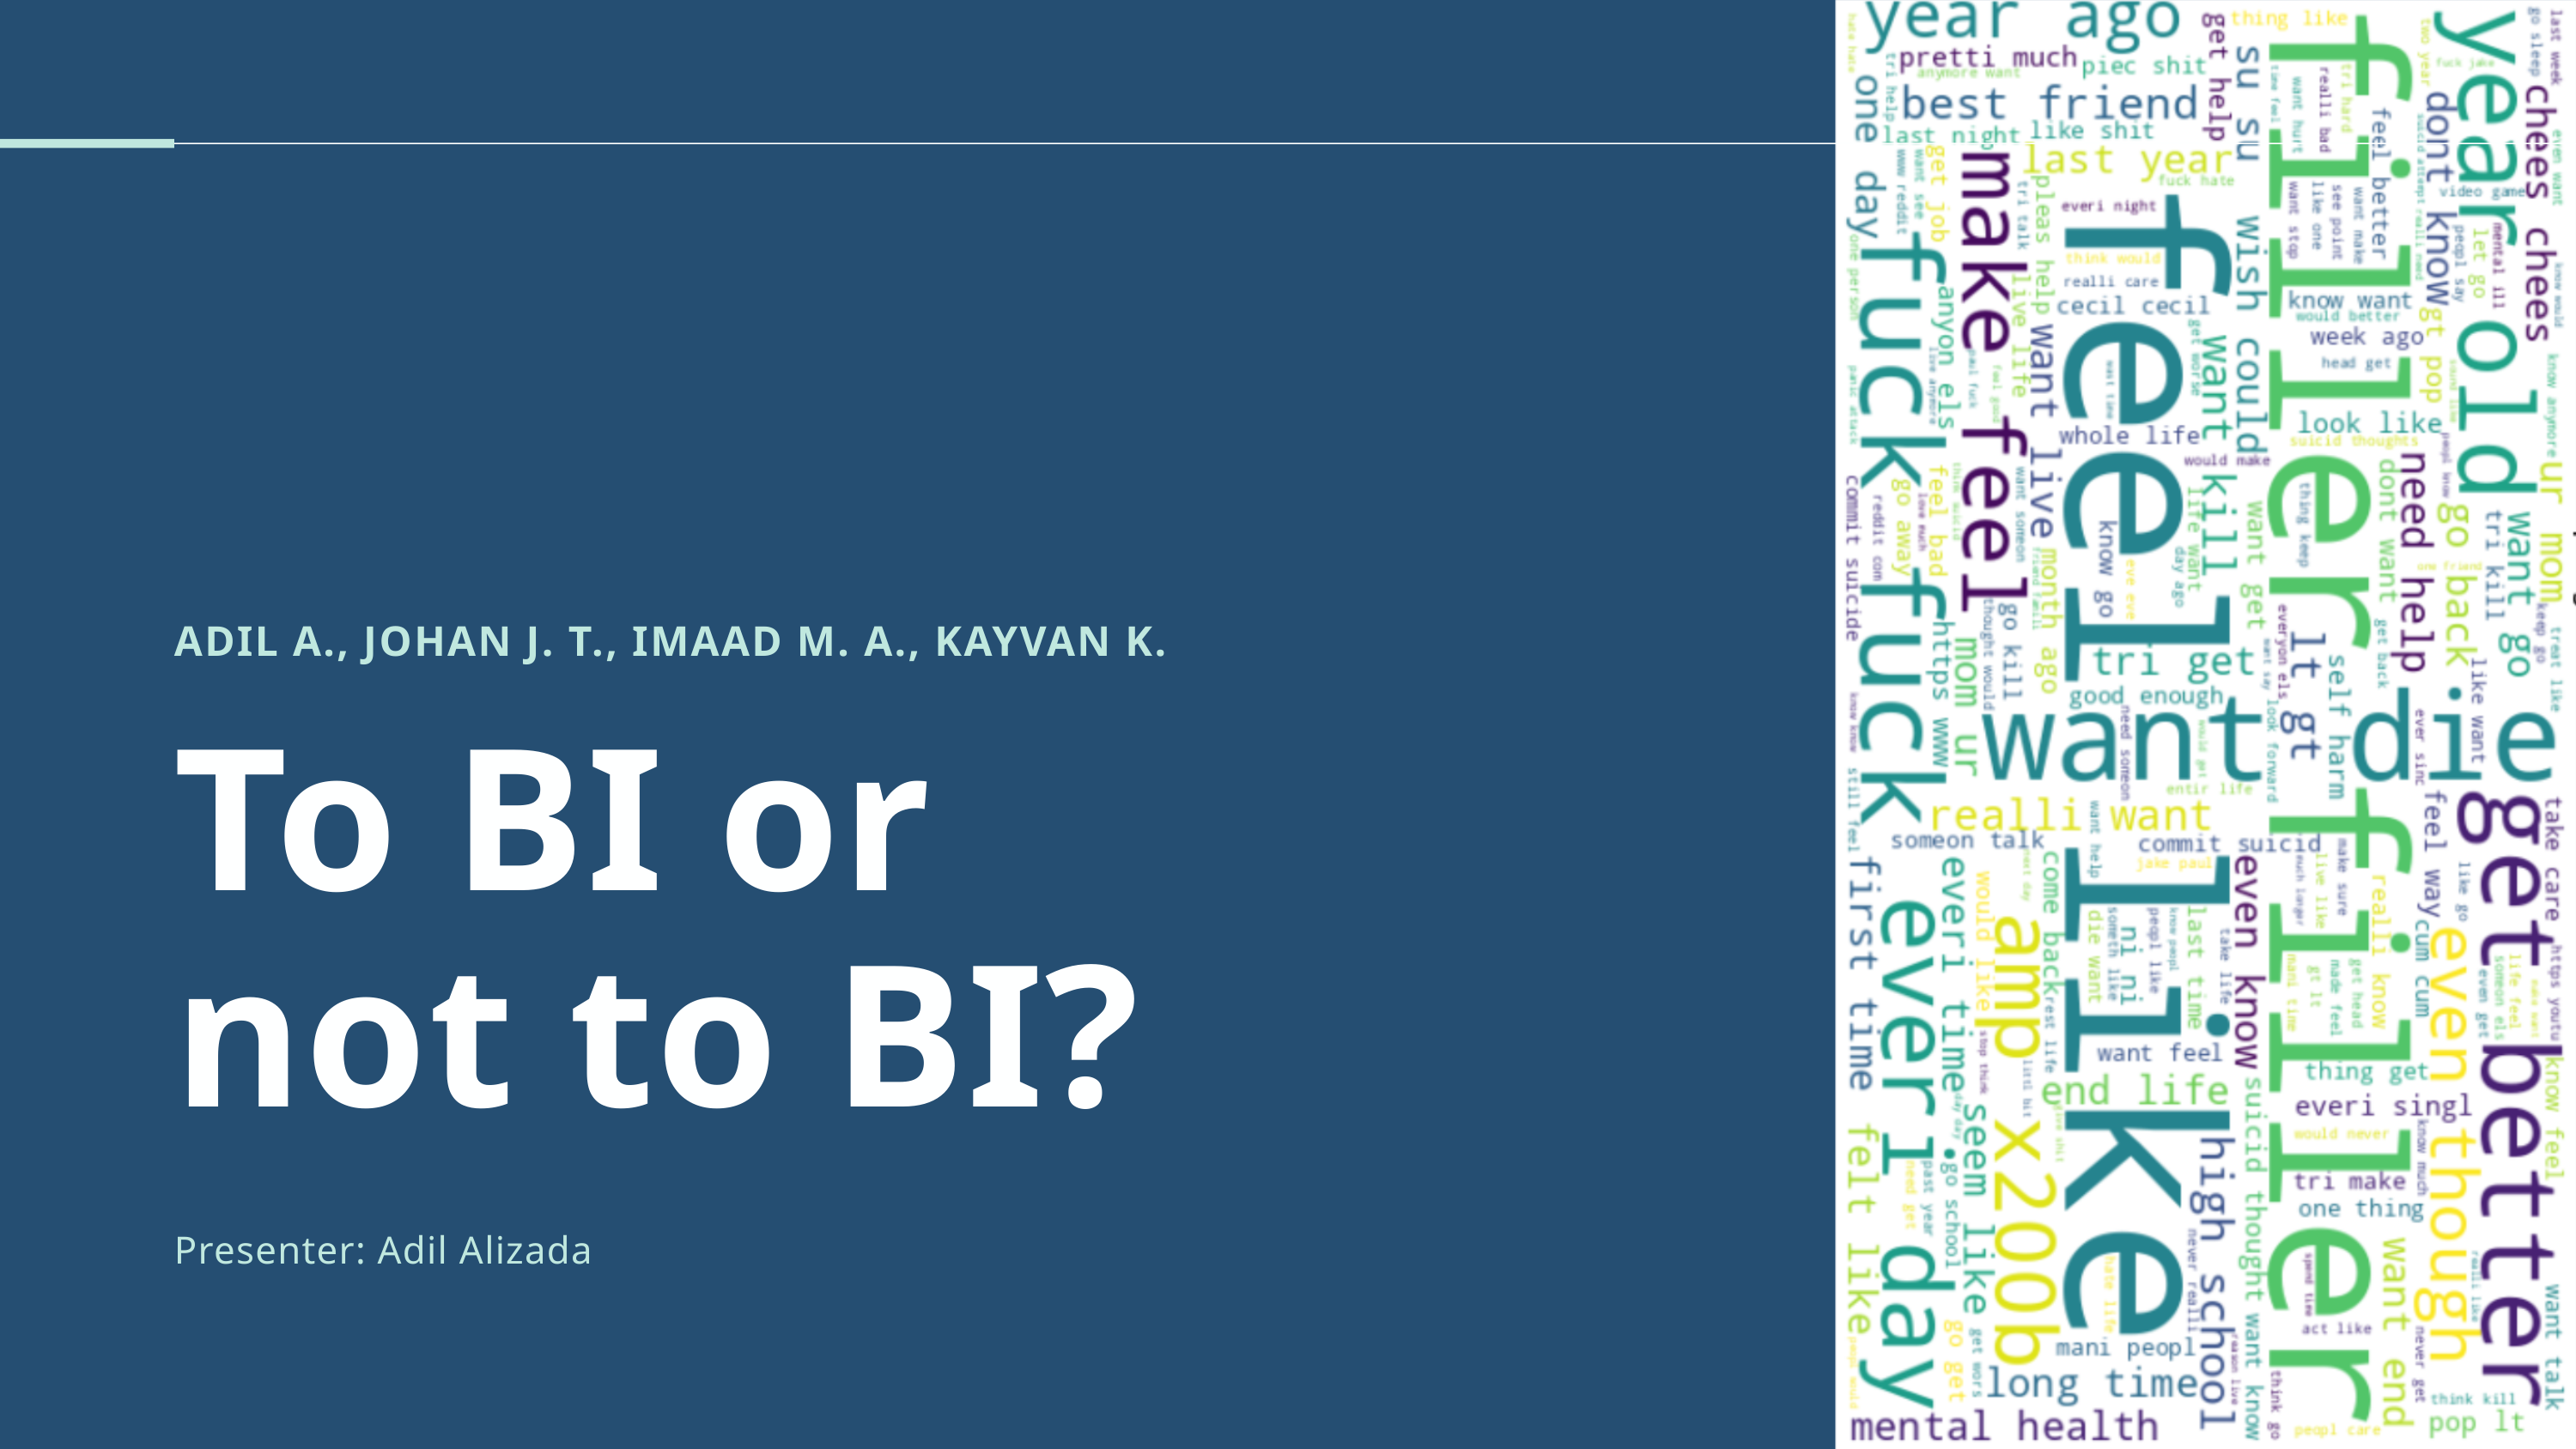

ADIL A., JOHAN J. T., IMAAD M. A., KAYVAN K.
To BI or not to BI?
Presenter: Adil Alizada